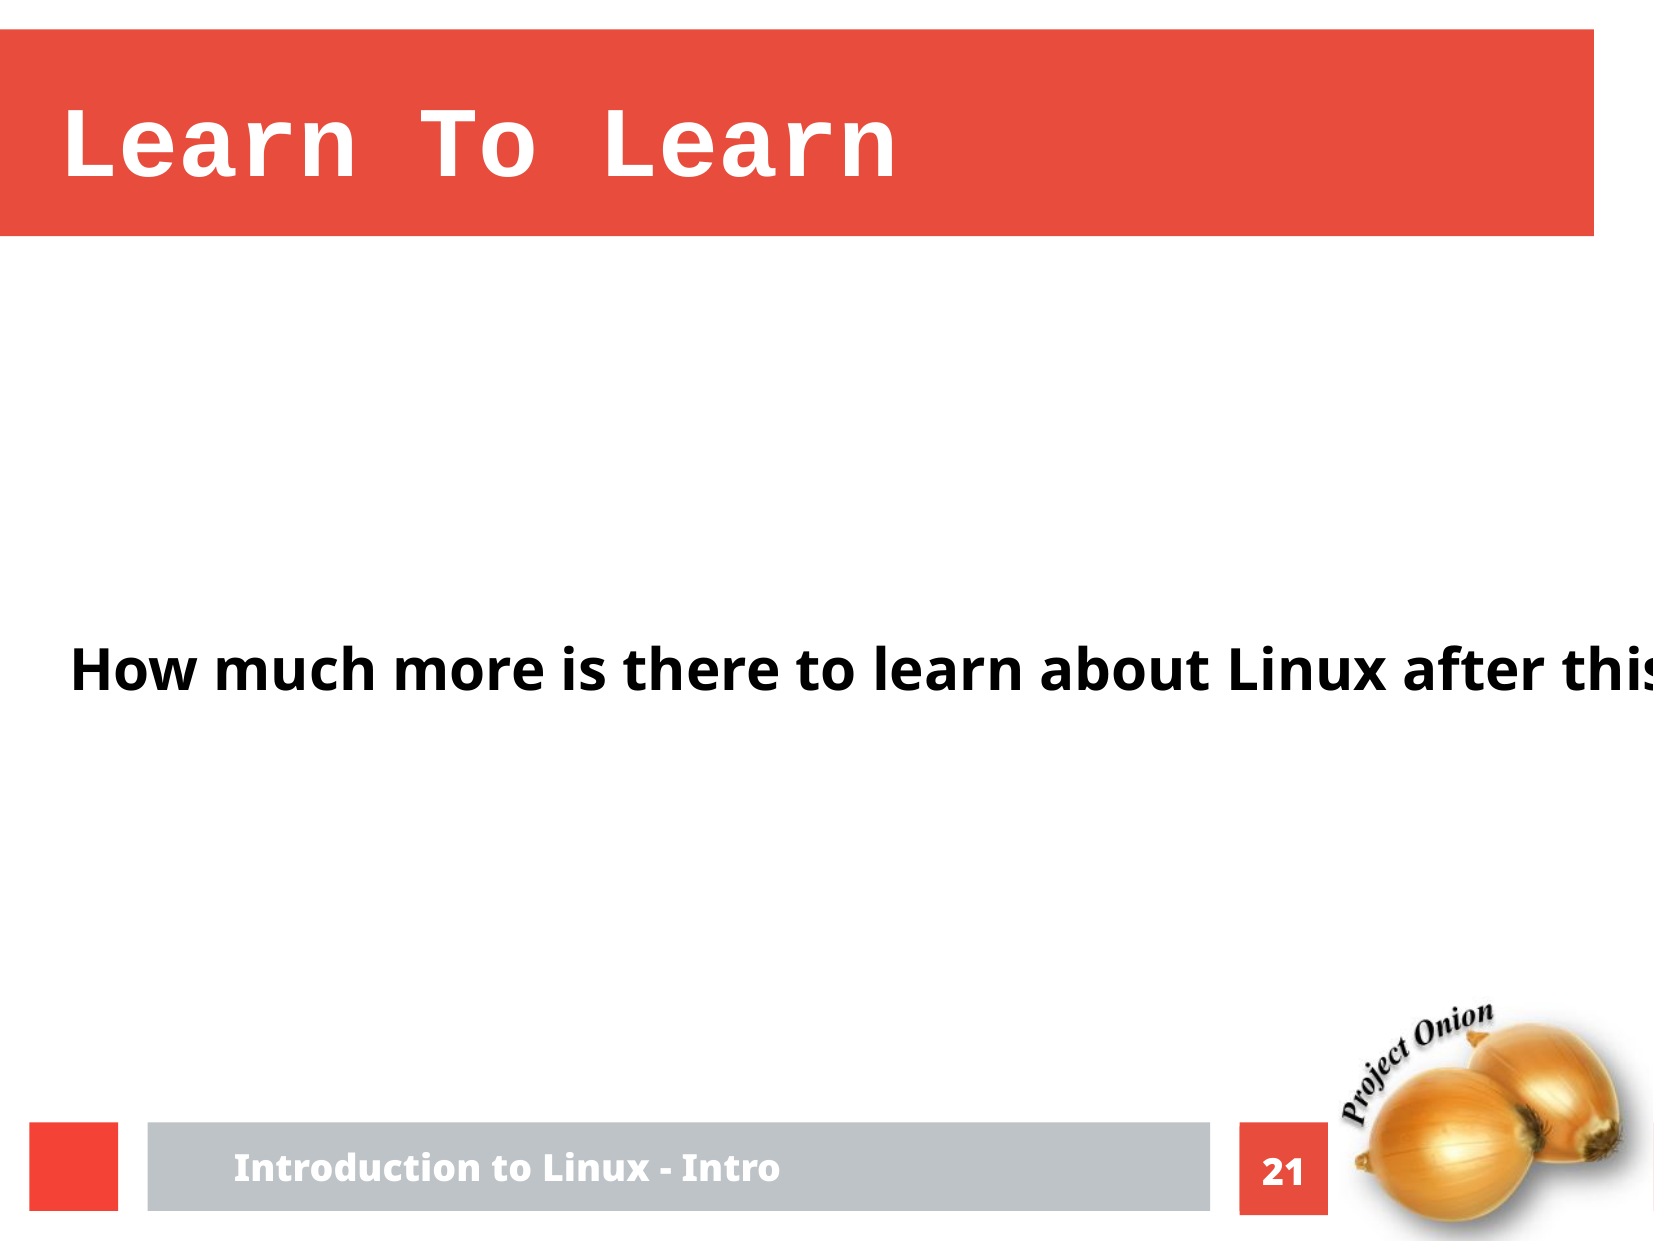

# Learn To Learn
How much more is there to learn about Linux after this course?
 Introduction to Linux - Intro
21